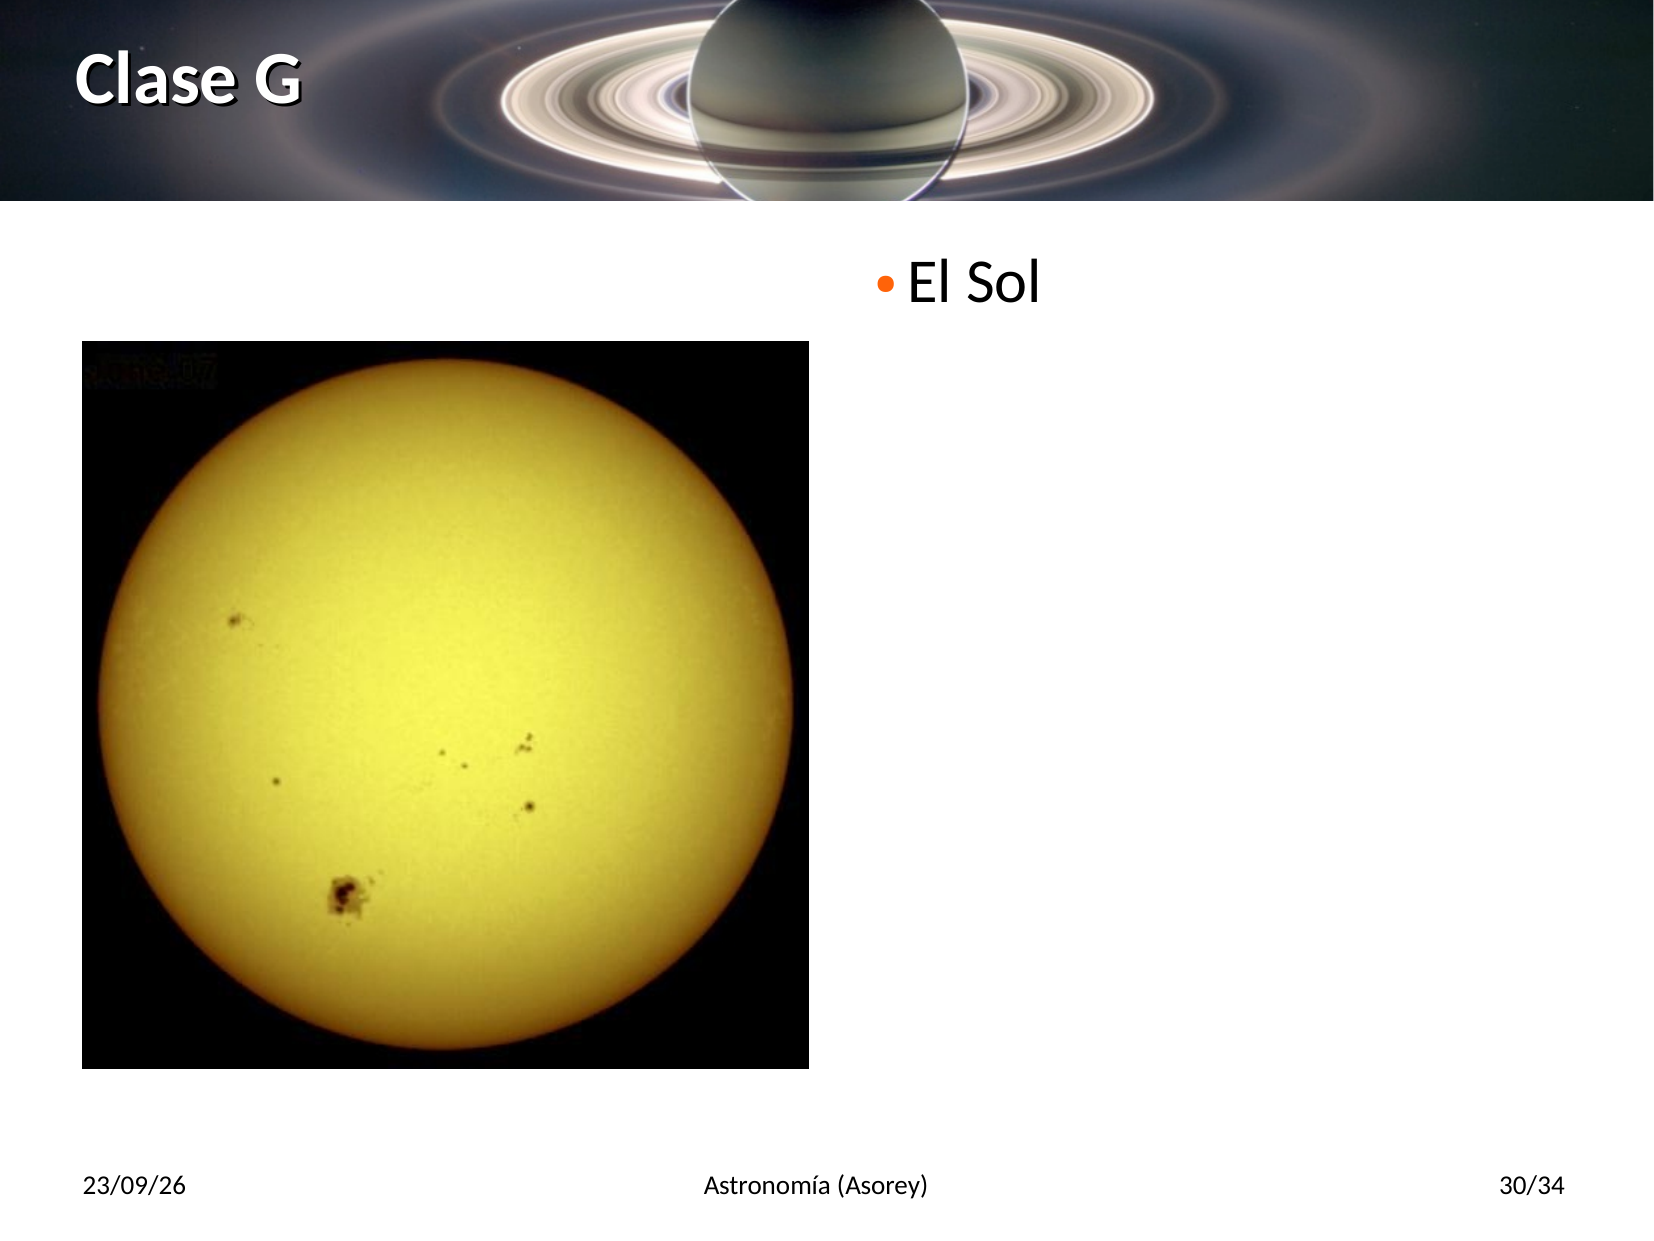

# Clase G
El Sol
Astronomía (Asorey)
30